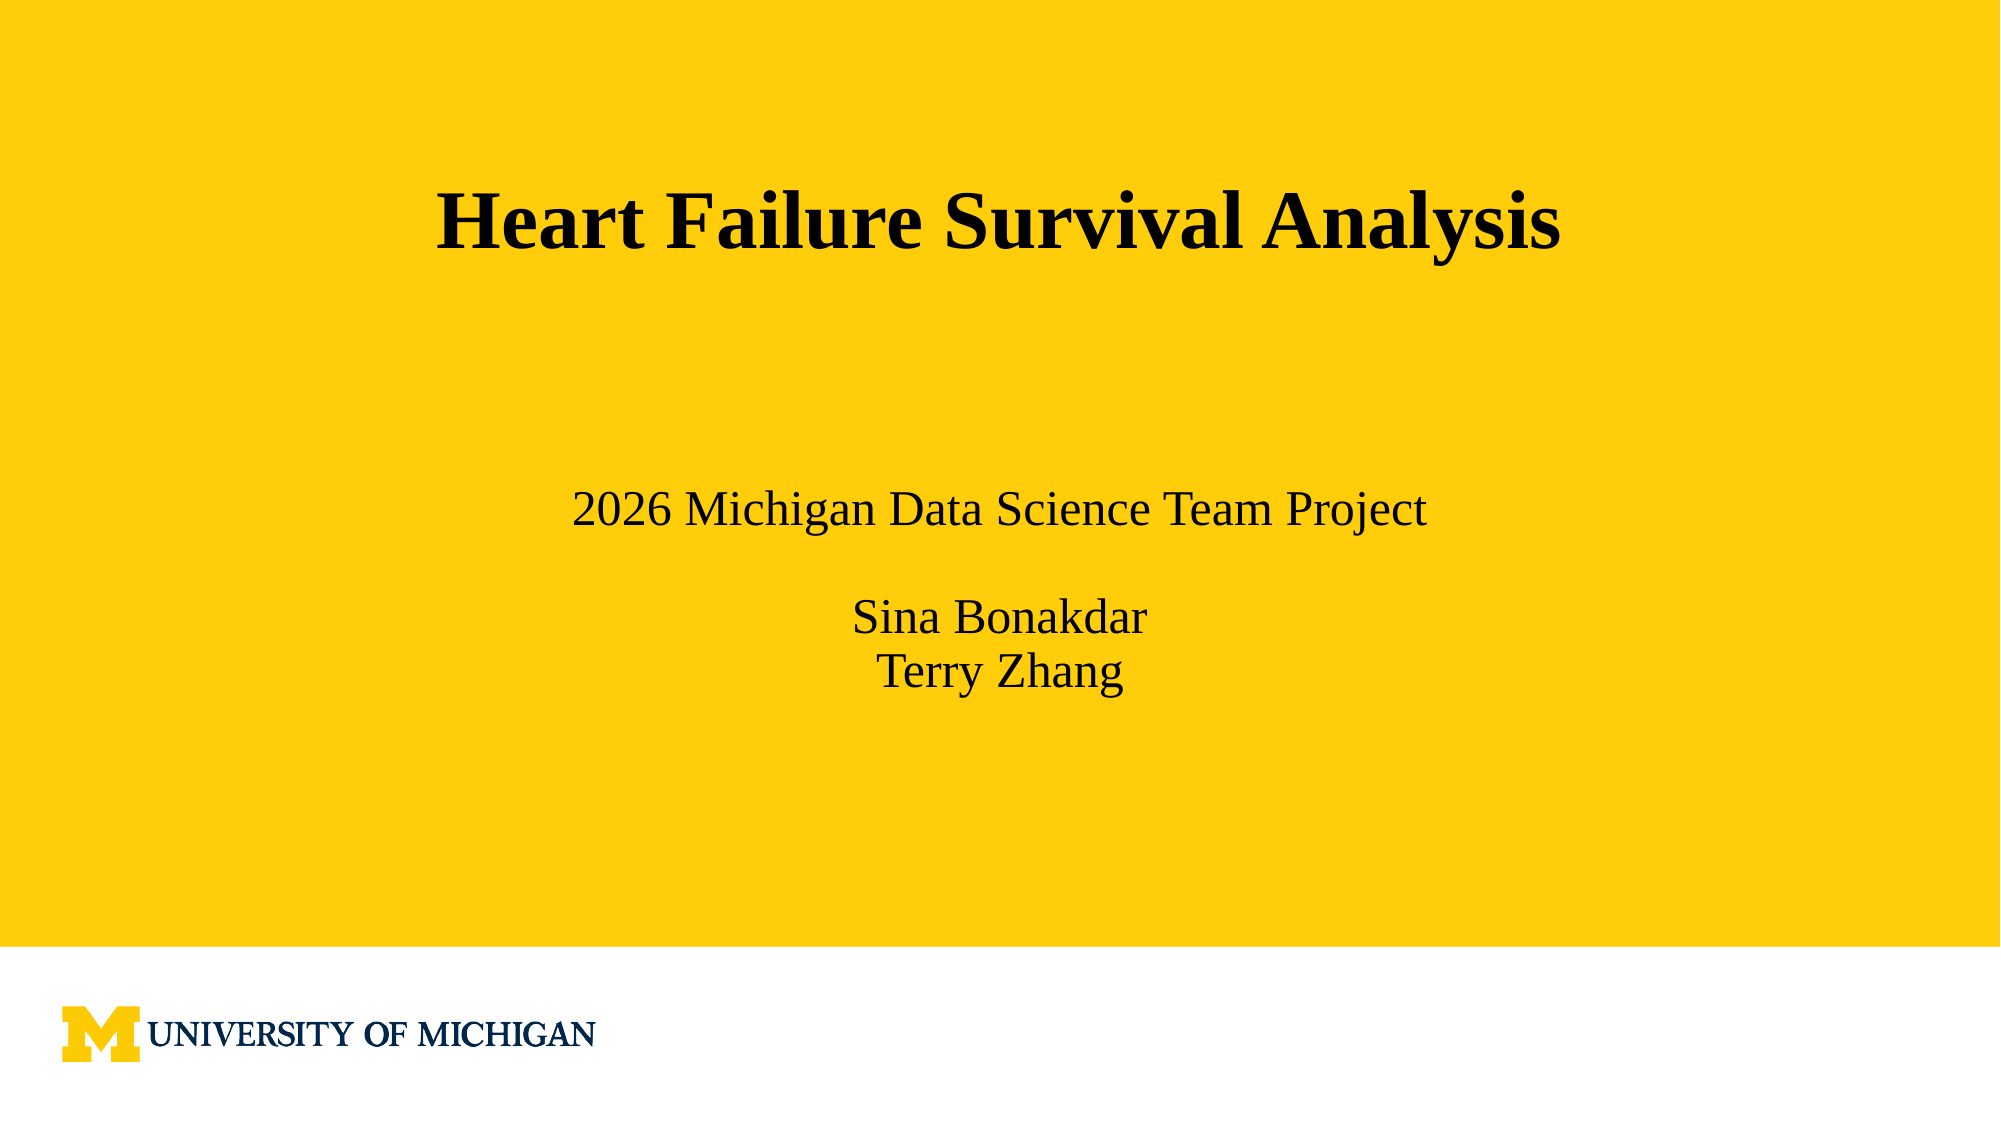

# Heart Failure Survival Analysis 2026 Michigan Data Science Team Project Sina Bonakdar Terry Zhang